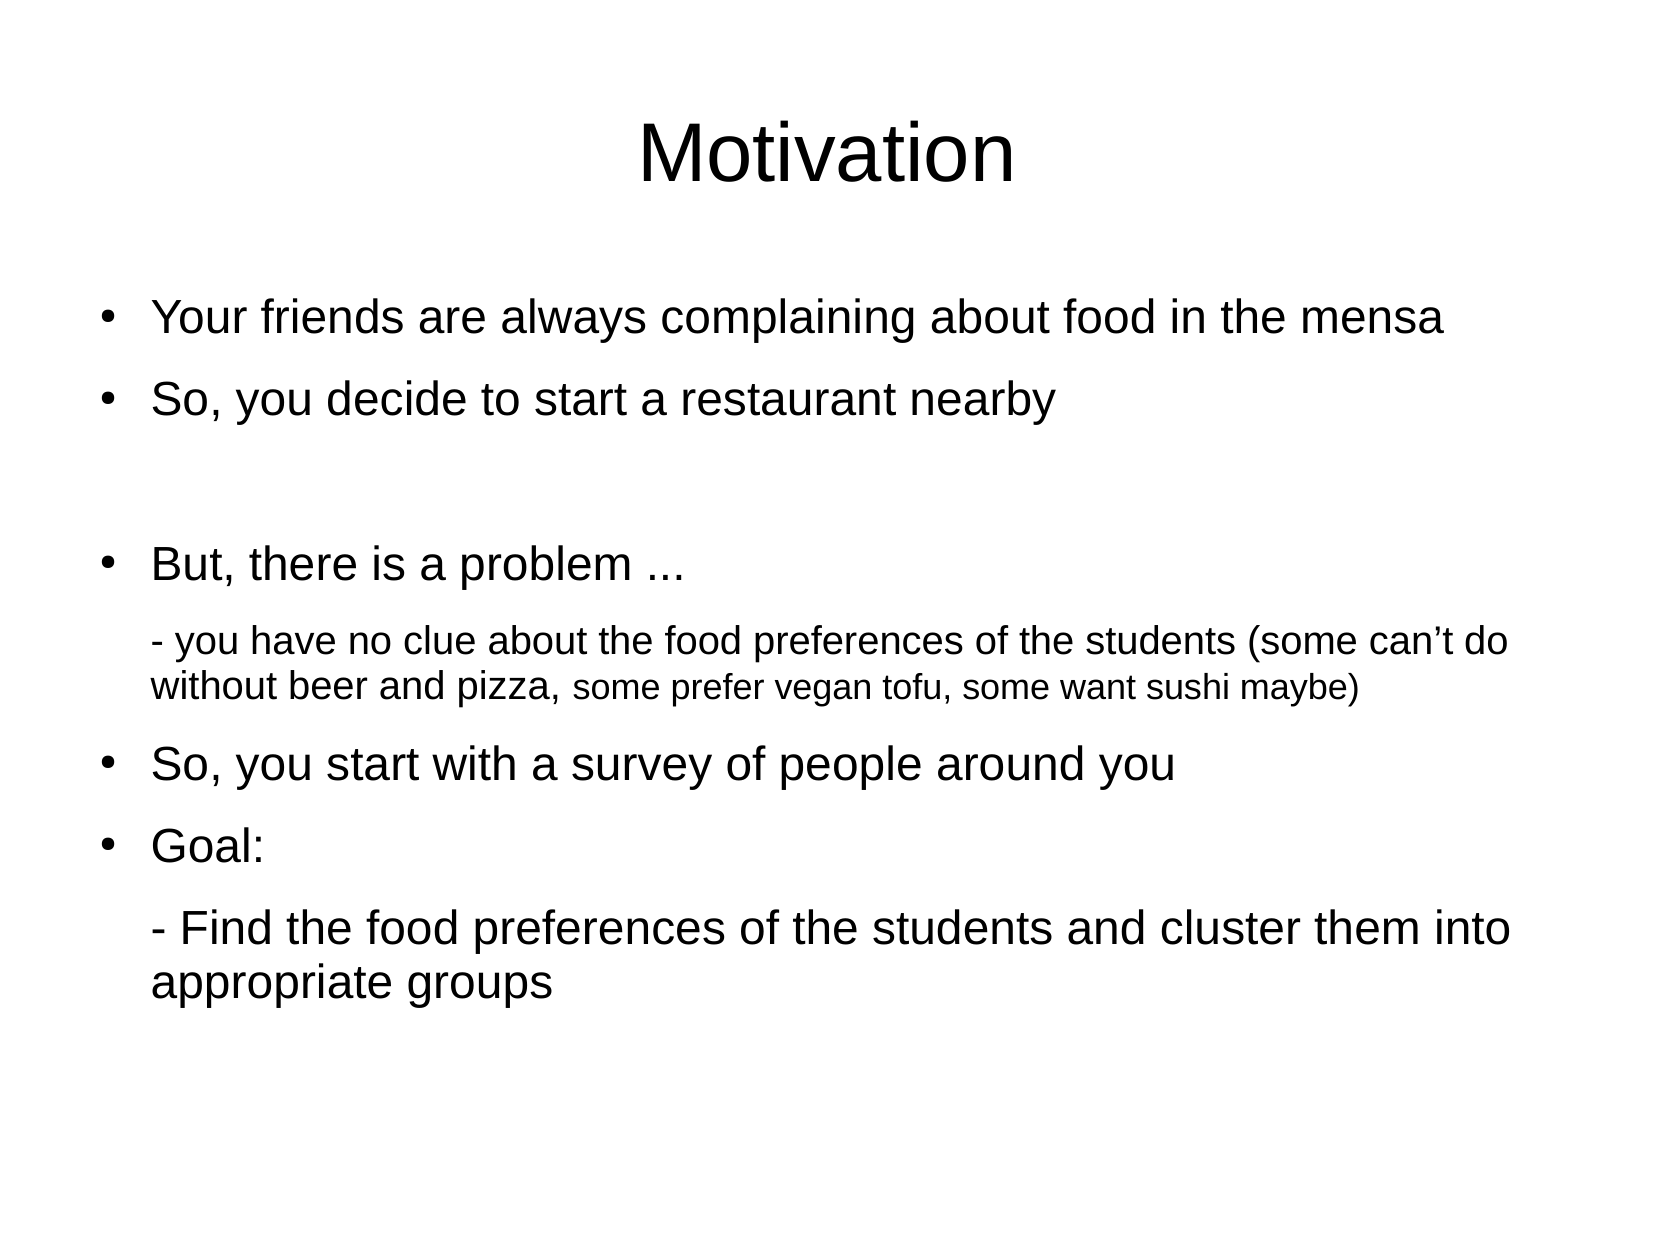

# Motivation
Your friends are always complaining about food in the mensa
So, you decide to start a restaurant nearby
But, there is a problem ...
- you have no clue about the food preferences of the students (some can’t do without beer and pizza, some prefer vegan tofu, some want sushi maybe)
So, you start with a survey of people around you
Goal:
- Find the food preferences of the students and cluster them into appropriate groups